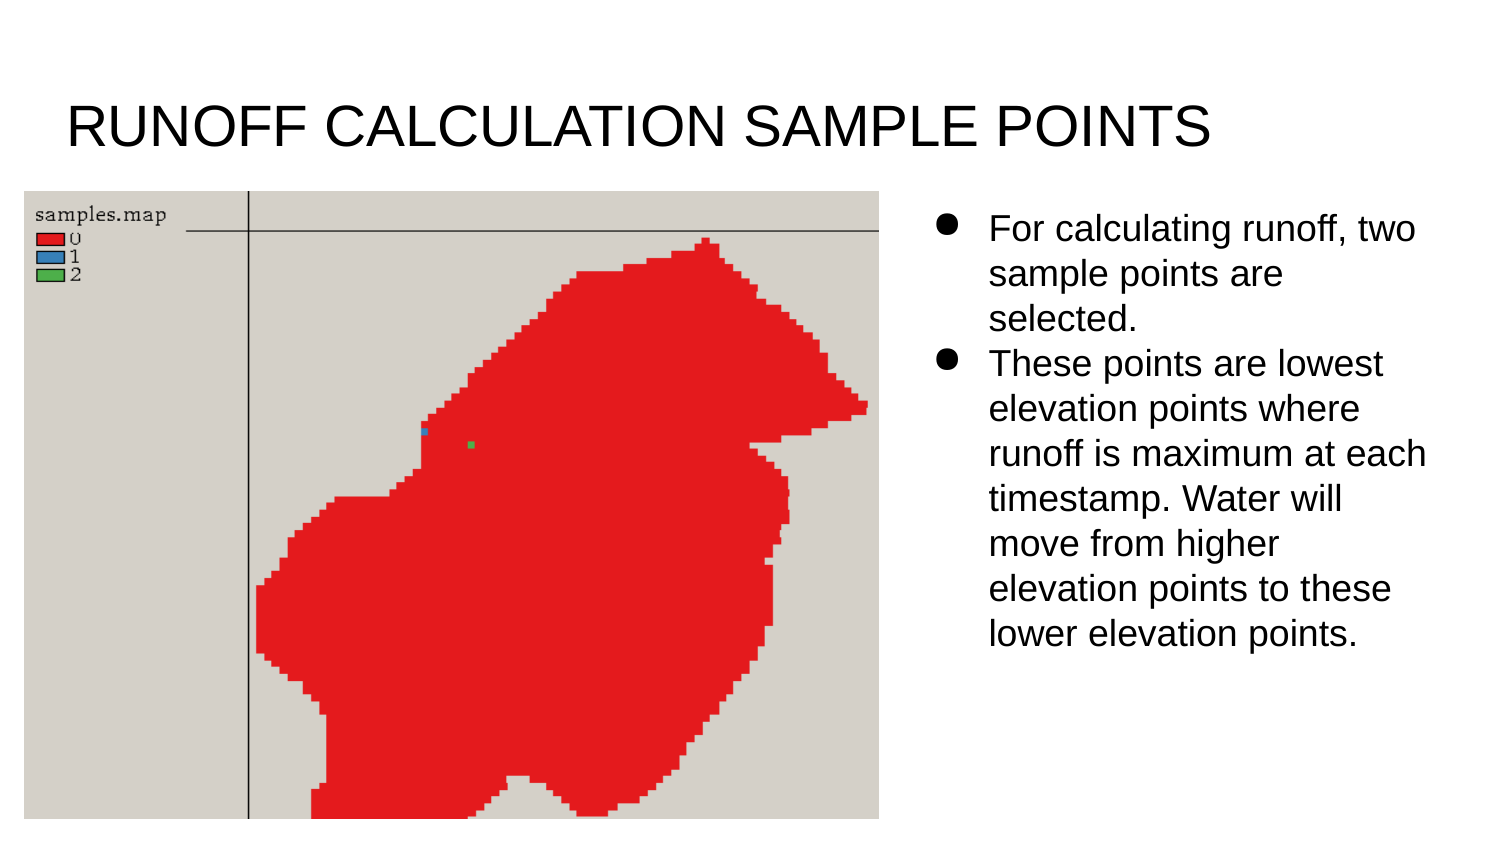

# RUNOFF CALCULATION SAMPLE POINTS
For calculating runoff, two sample points are selected.
These points are lowest elevation points where runoff is maximum at each timestamp. Water will move from higher elevation points to these lower elevation points.